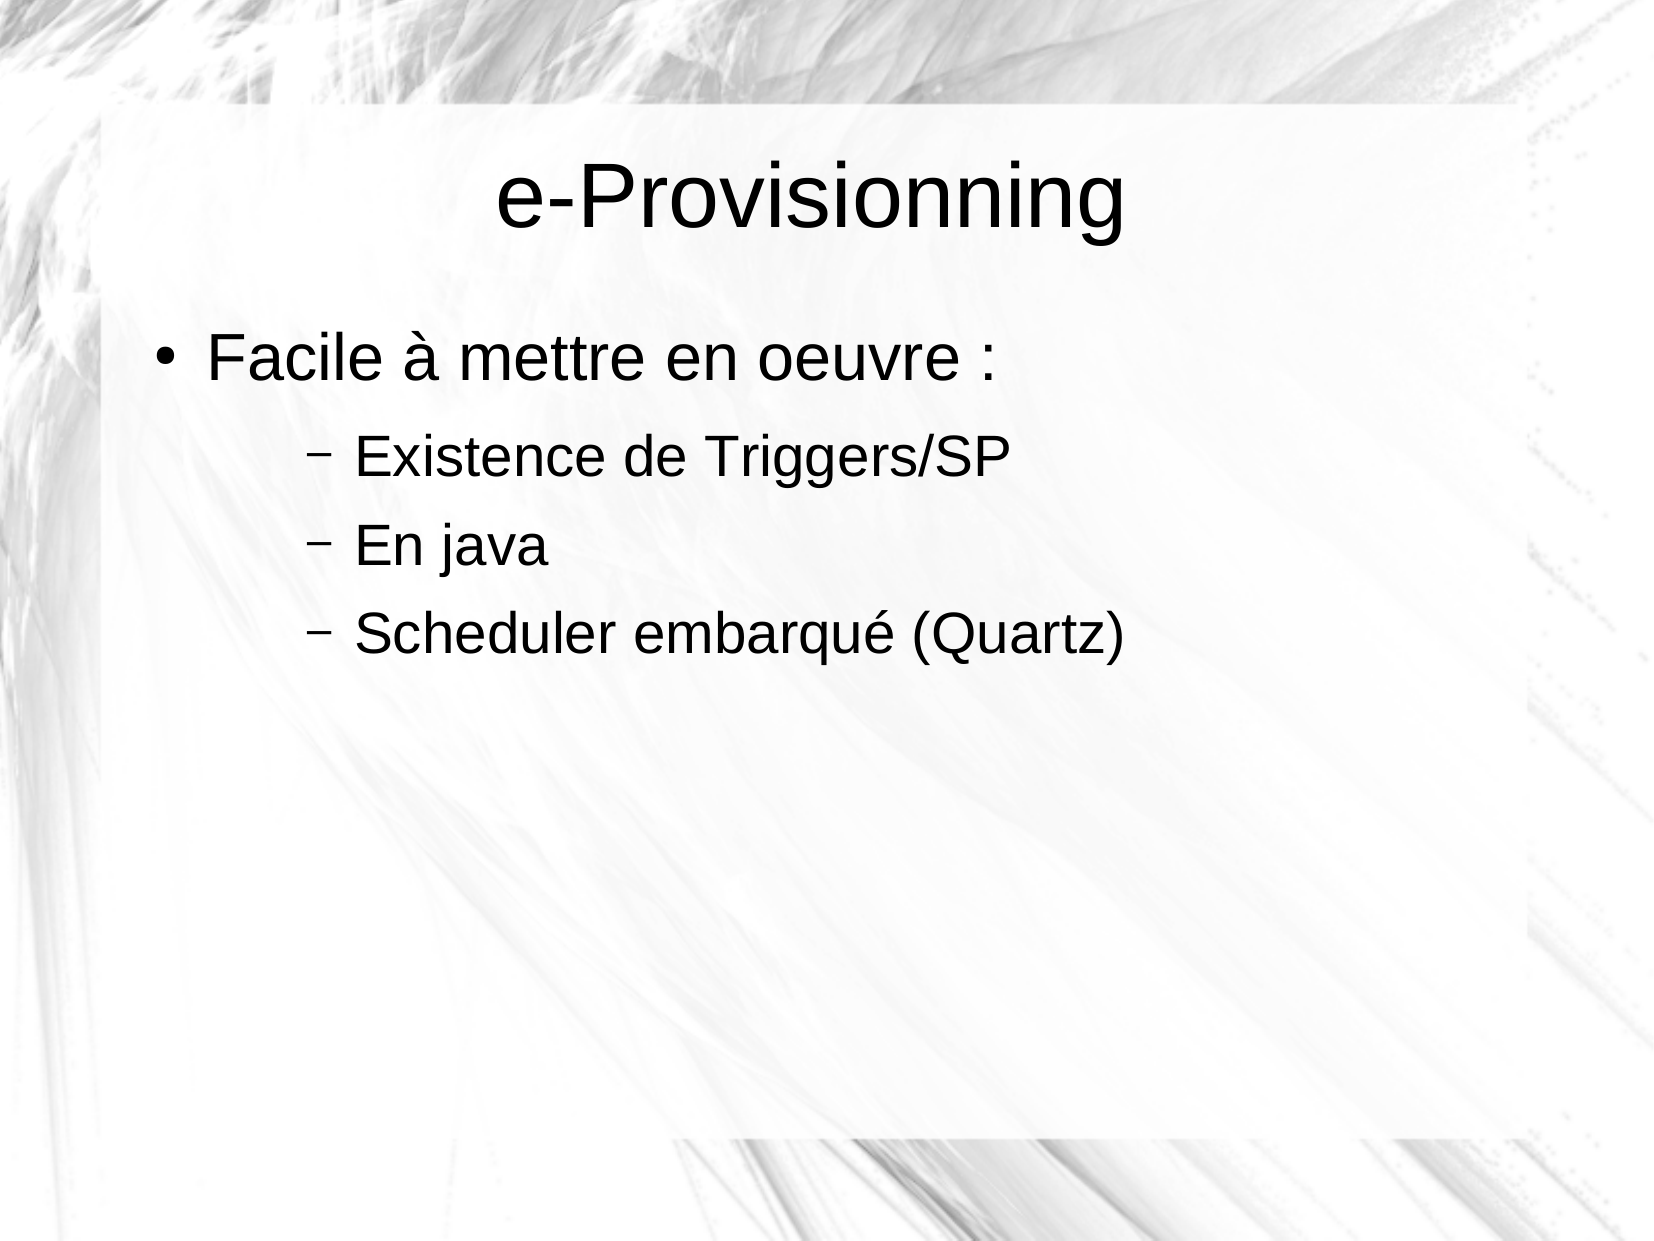

# e-Provisionning
Facile à mettre en oeuvre :
Existence de Triggers/SP
En java
Scheduler embarqué (Quartz)